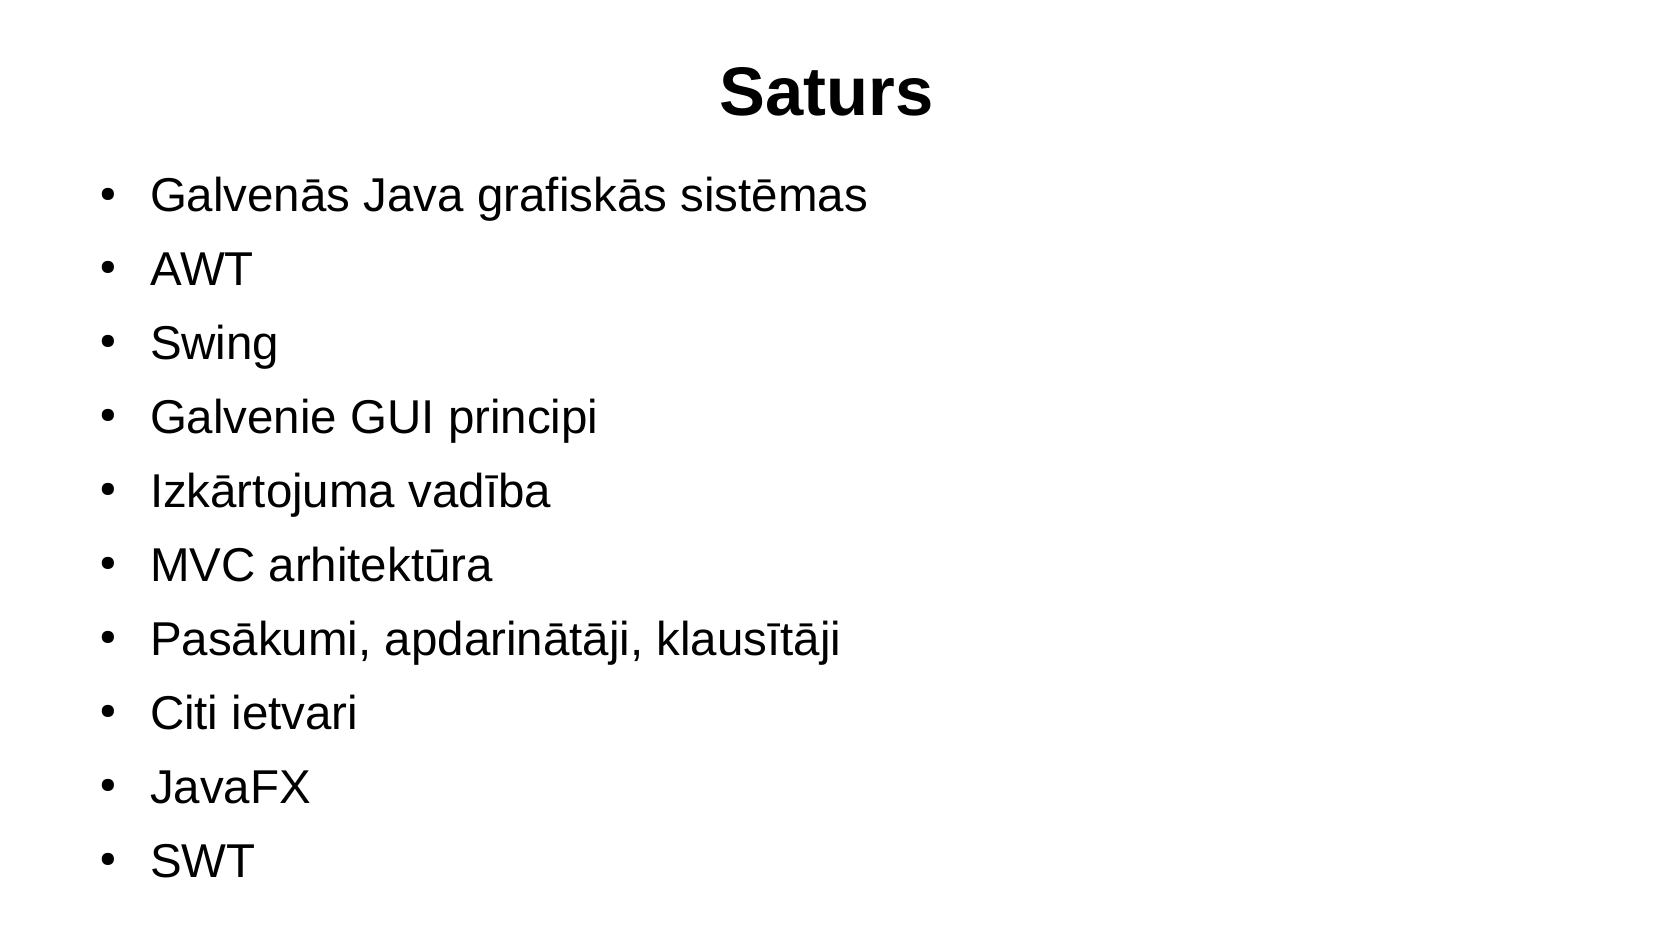

# Saturs
Galvenās Java grafiskās sistēmas
AWT
Swing
Galvenie GUI principi
Izkārtojuma vadība
MVC arhitektūra
Pasākumi, apdarinātāji, klausītāji
Citi ietvari
JavaFX
SWT